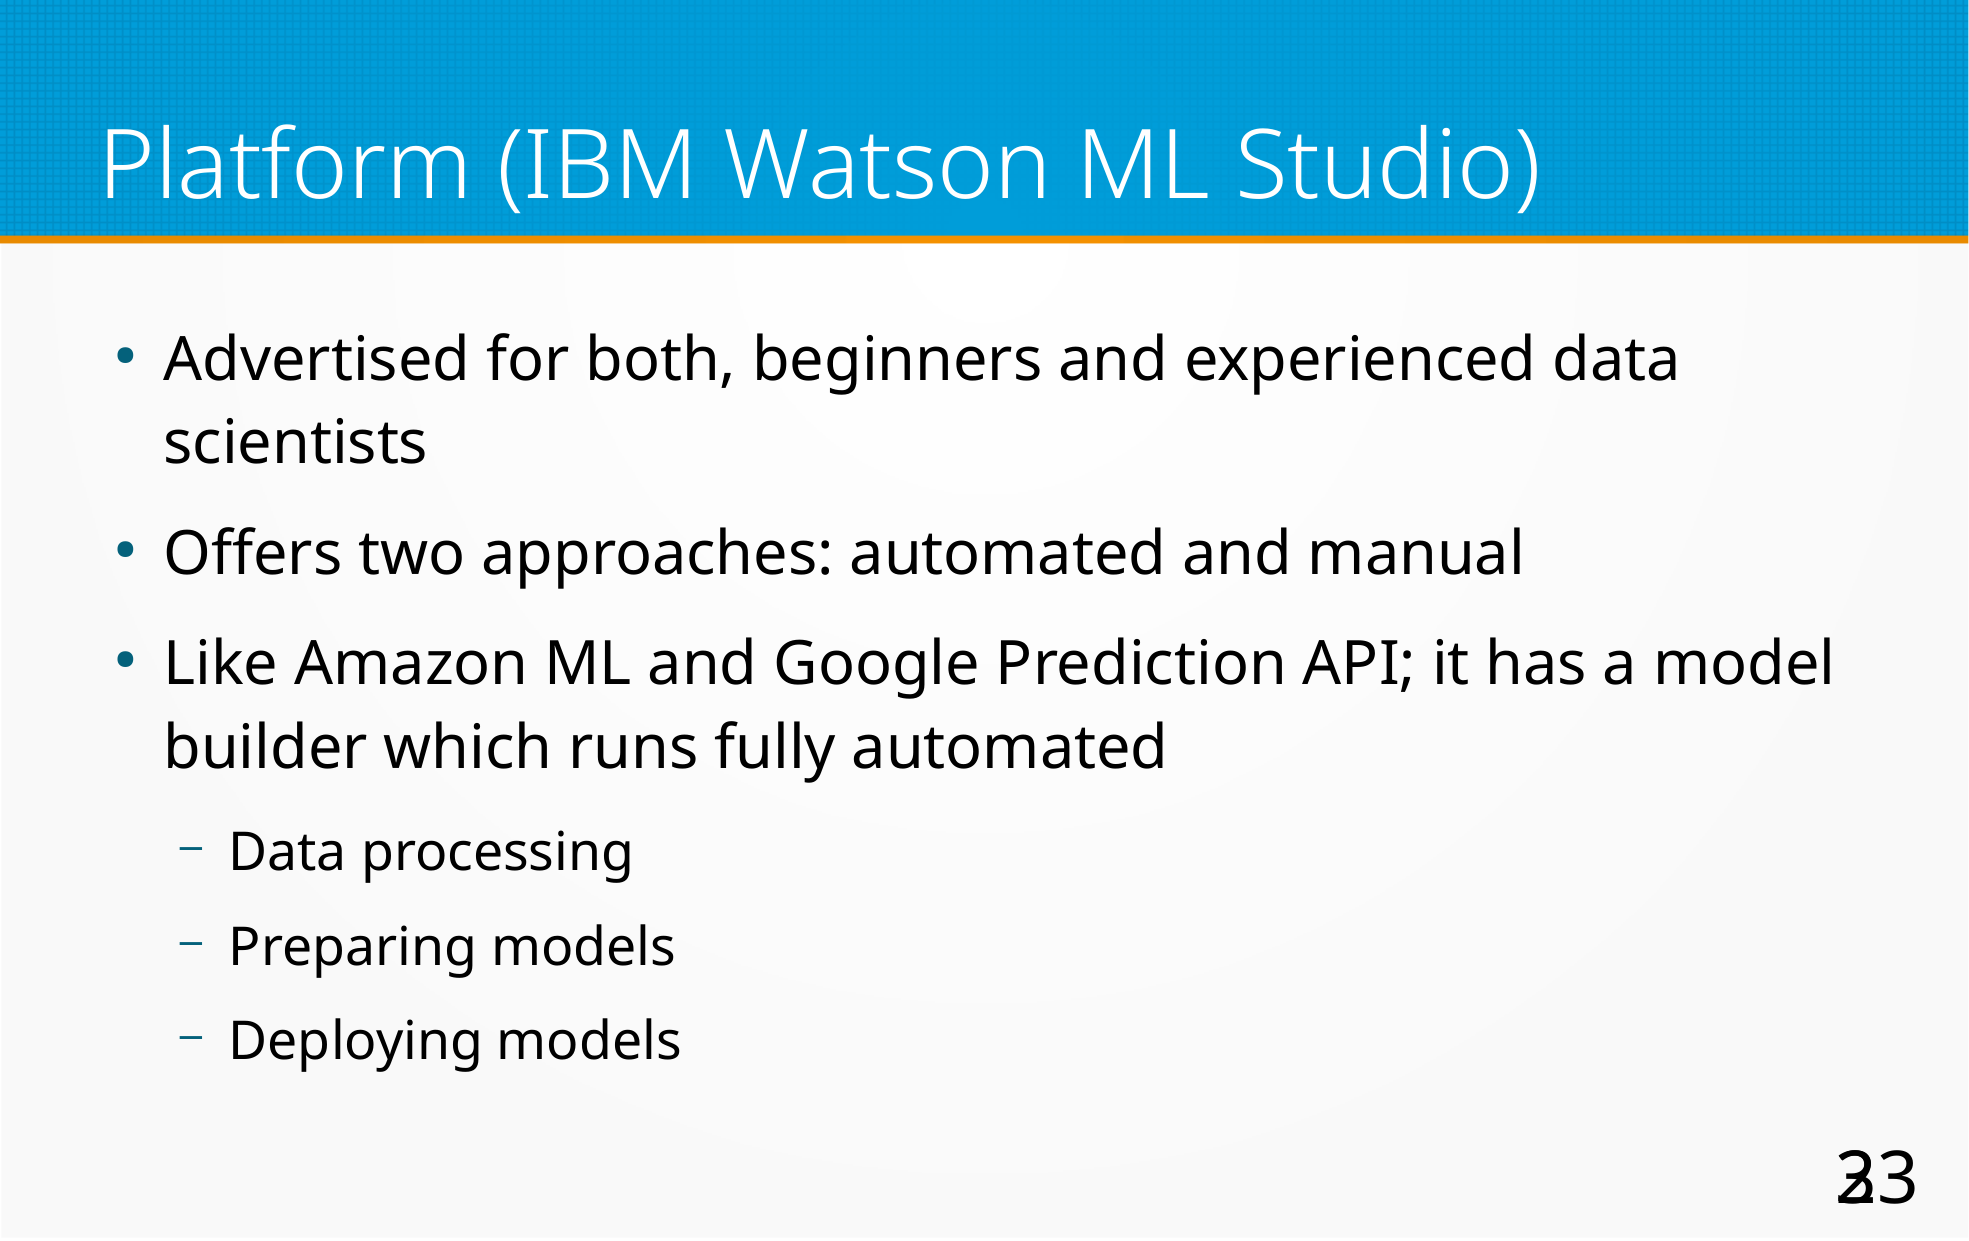

# Platform (IBM Watson ML Studio)
Advertised for both, beginners and experienced data scientists
Offers two approaches: automated and manual
Like Amazon ML and Google Prediction API; it has a model builder which runs fully automated
Data processing
Preparing models
Deploying models
23
3